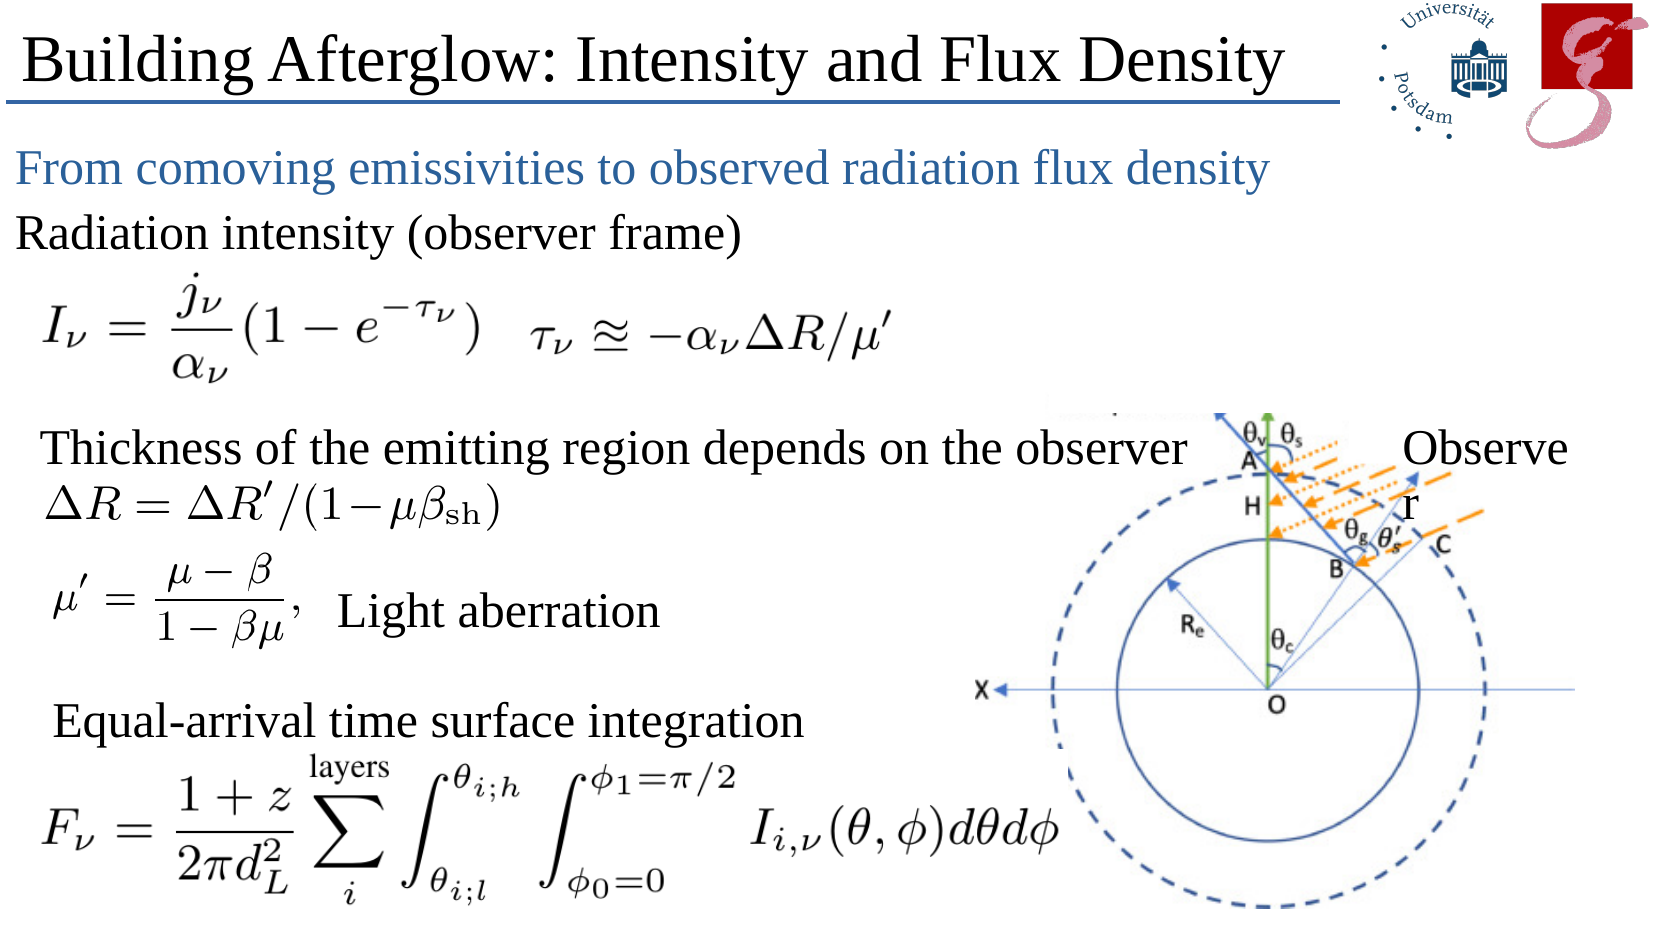

# Building Afterglow: Intensity and Flux Density
From comoving emissivities to observed radiation flux density
Radiation intensity (observer frame)
Thickness of the emitting region depends on the observer
Observer
Light aberration
Equal-arrival time surface integration